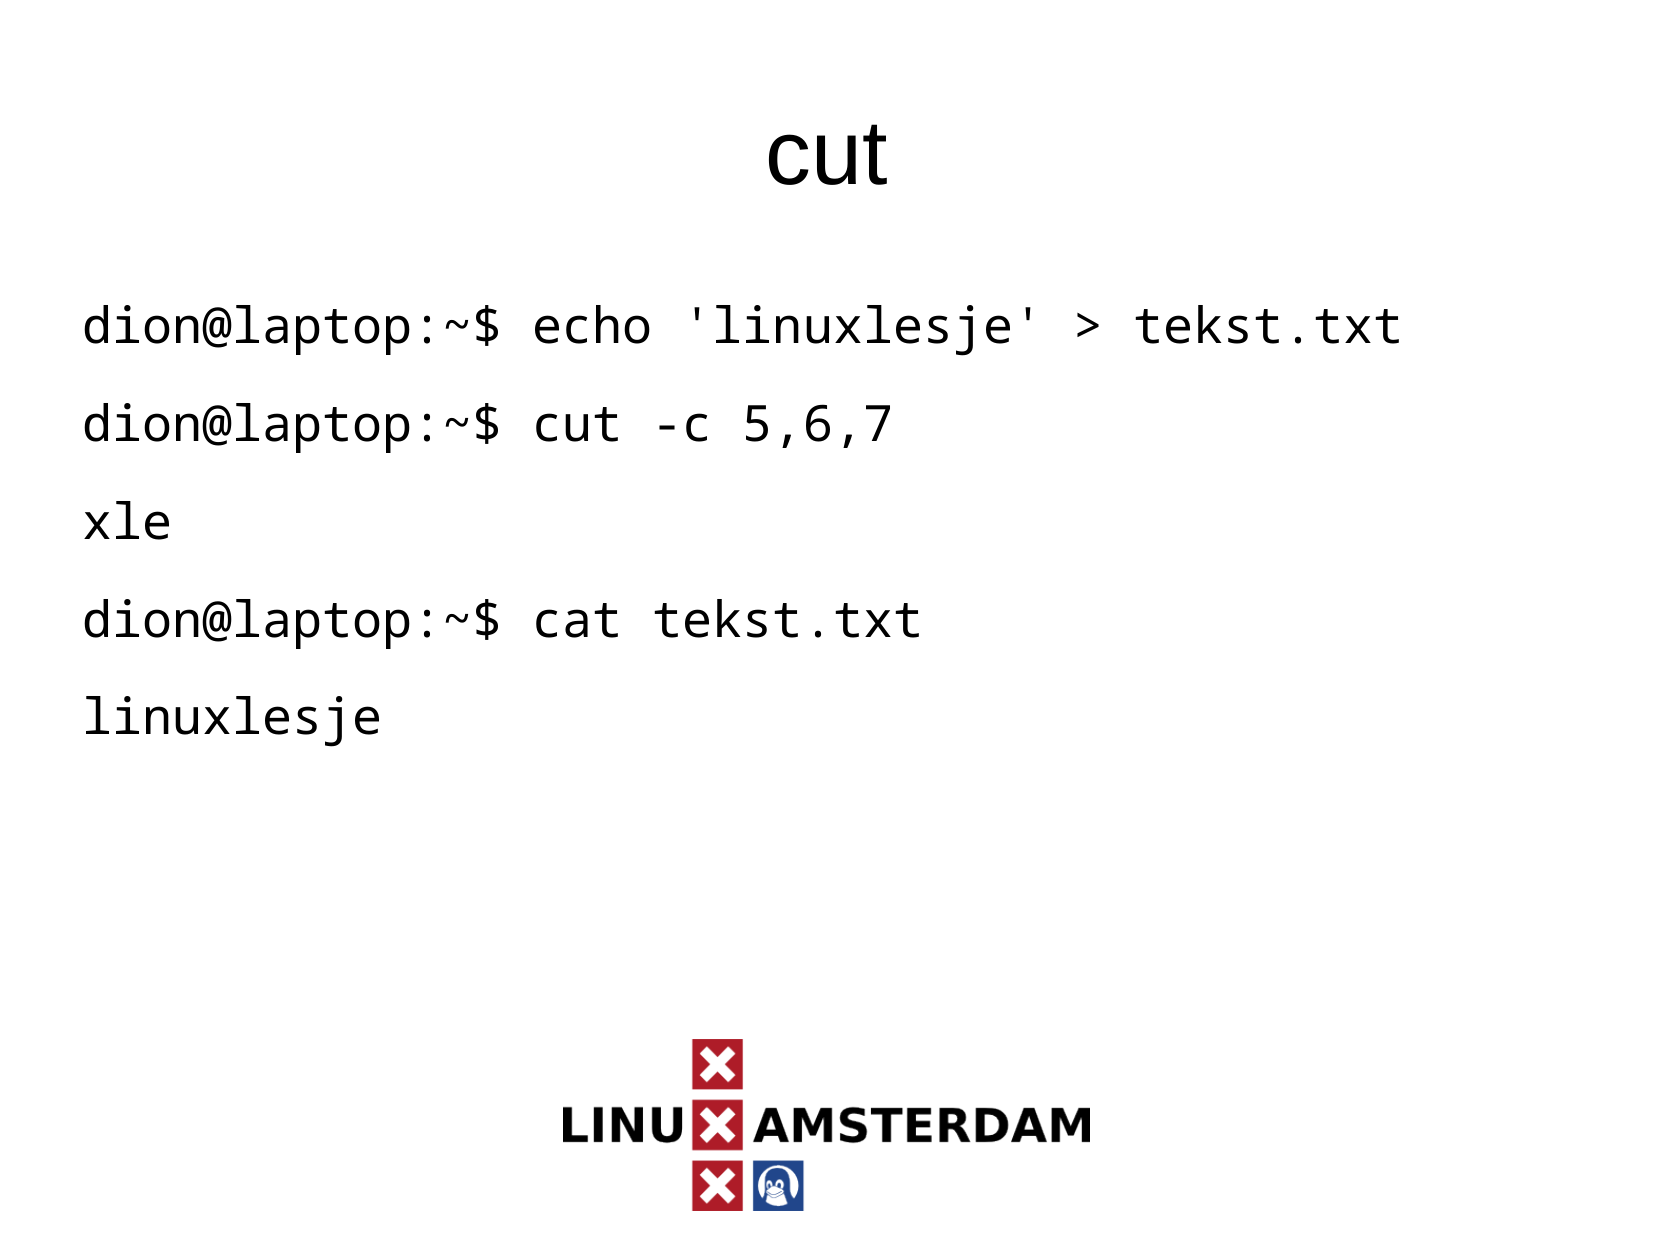

# cut
dion@laptop:~$ echo 'linuxlesje' > tekst.txt
dion@laptop:~$ cut -c 5,6,7
xle
dion@laptop:~$ cat tekst.txt
linuxlesje